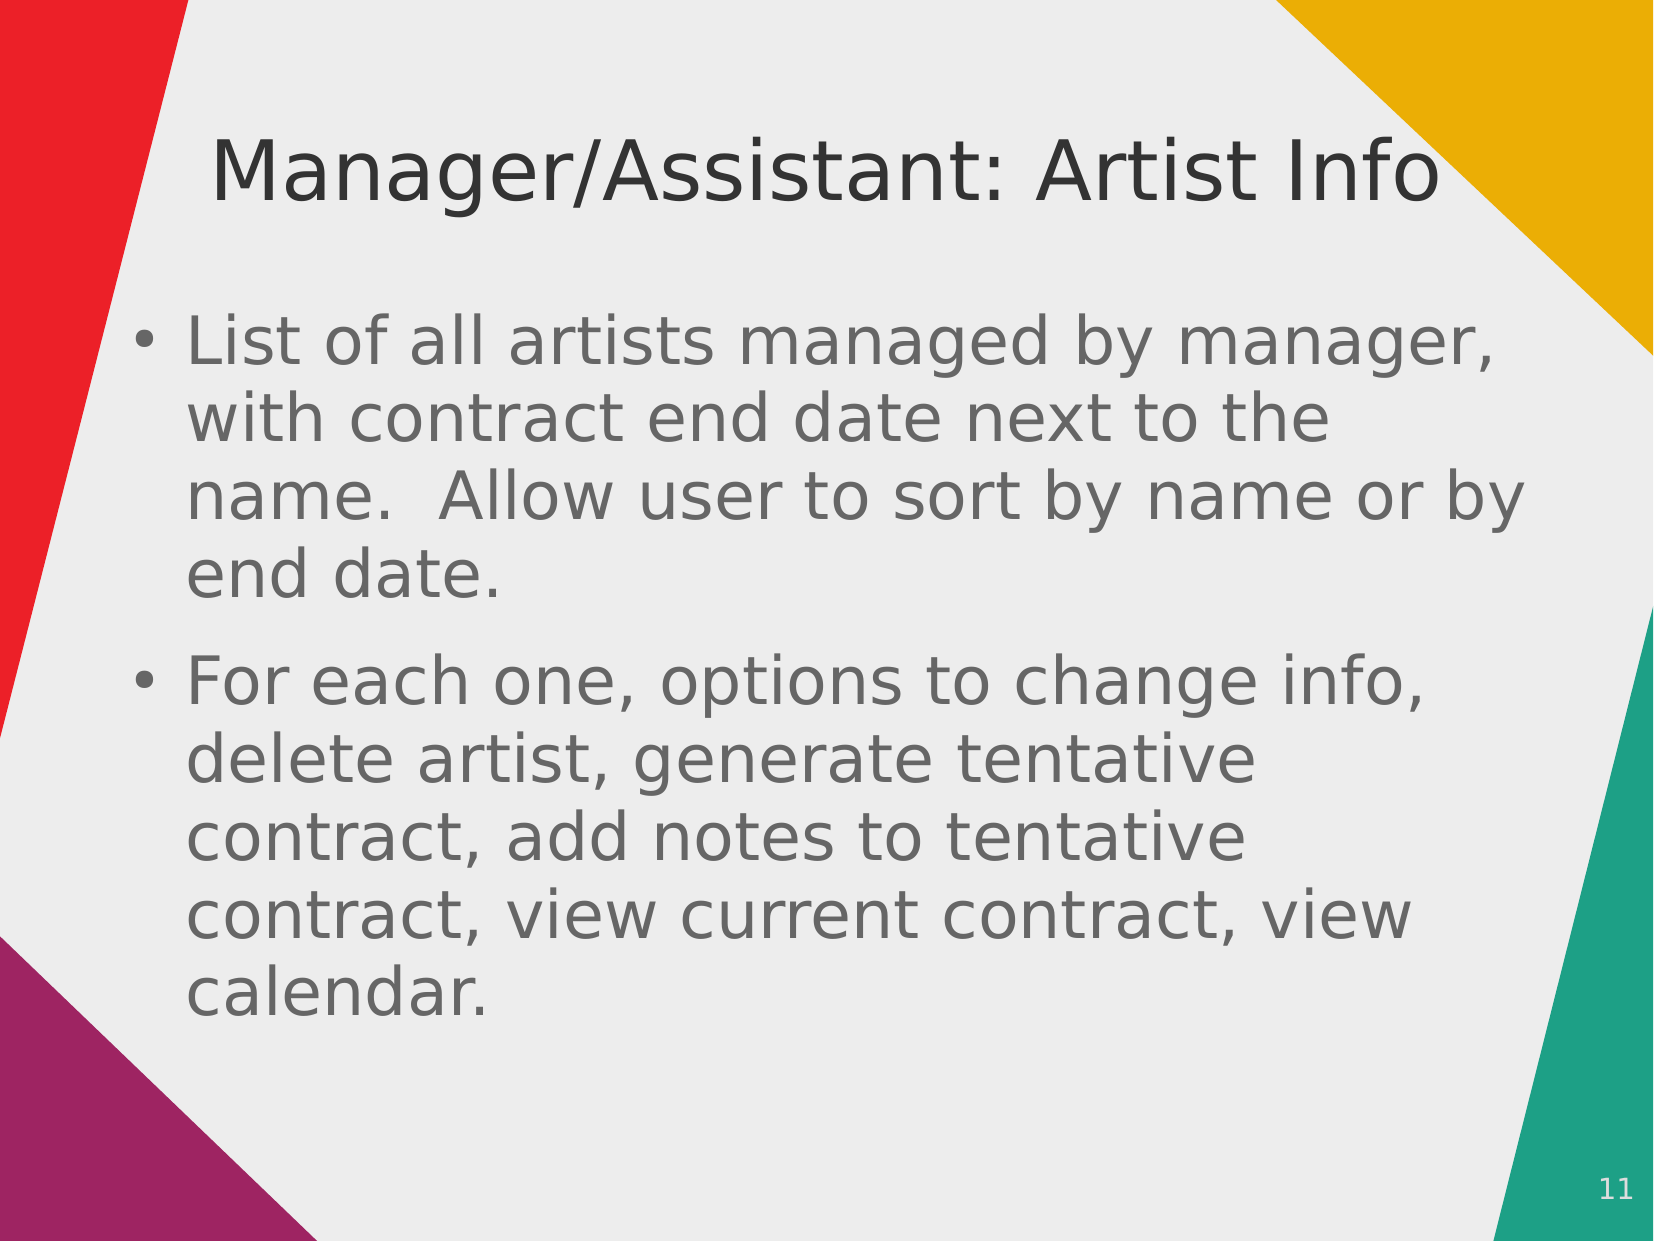

# Manager/Assistant: Artist Info
List of all artists managed by manager, with contract end date next to the name. Allow user to sort by name or by end date.
For each one, options to change info, delete artist, generate tentative contract, add notes to tentative contract, view current contract, view calendar.
11